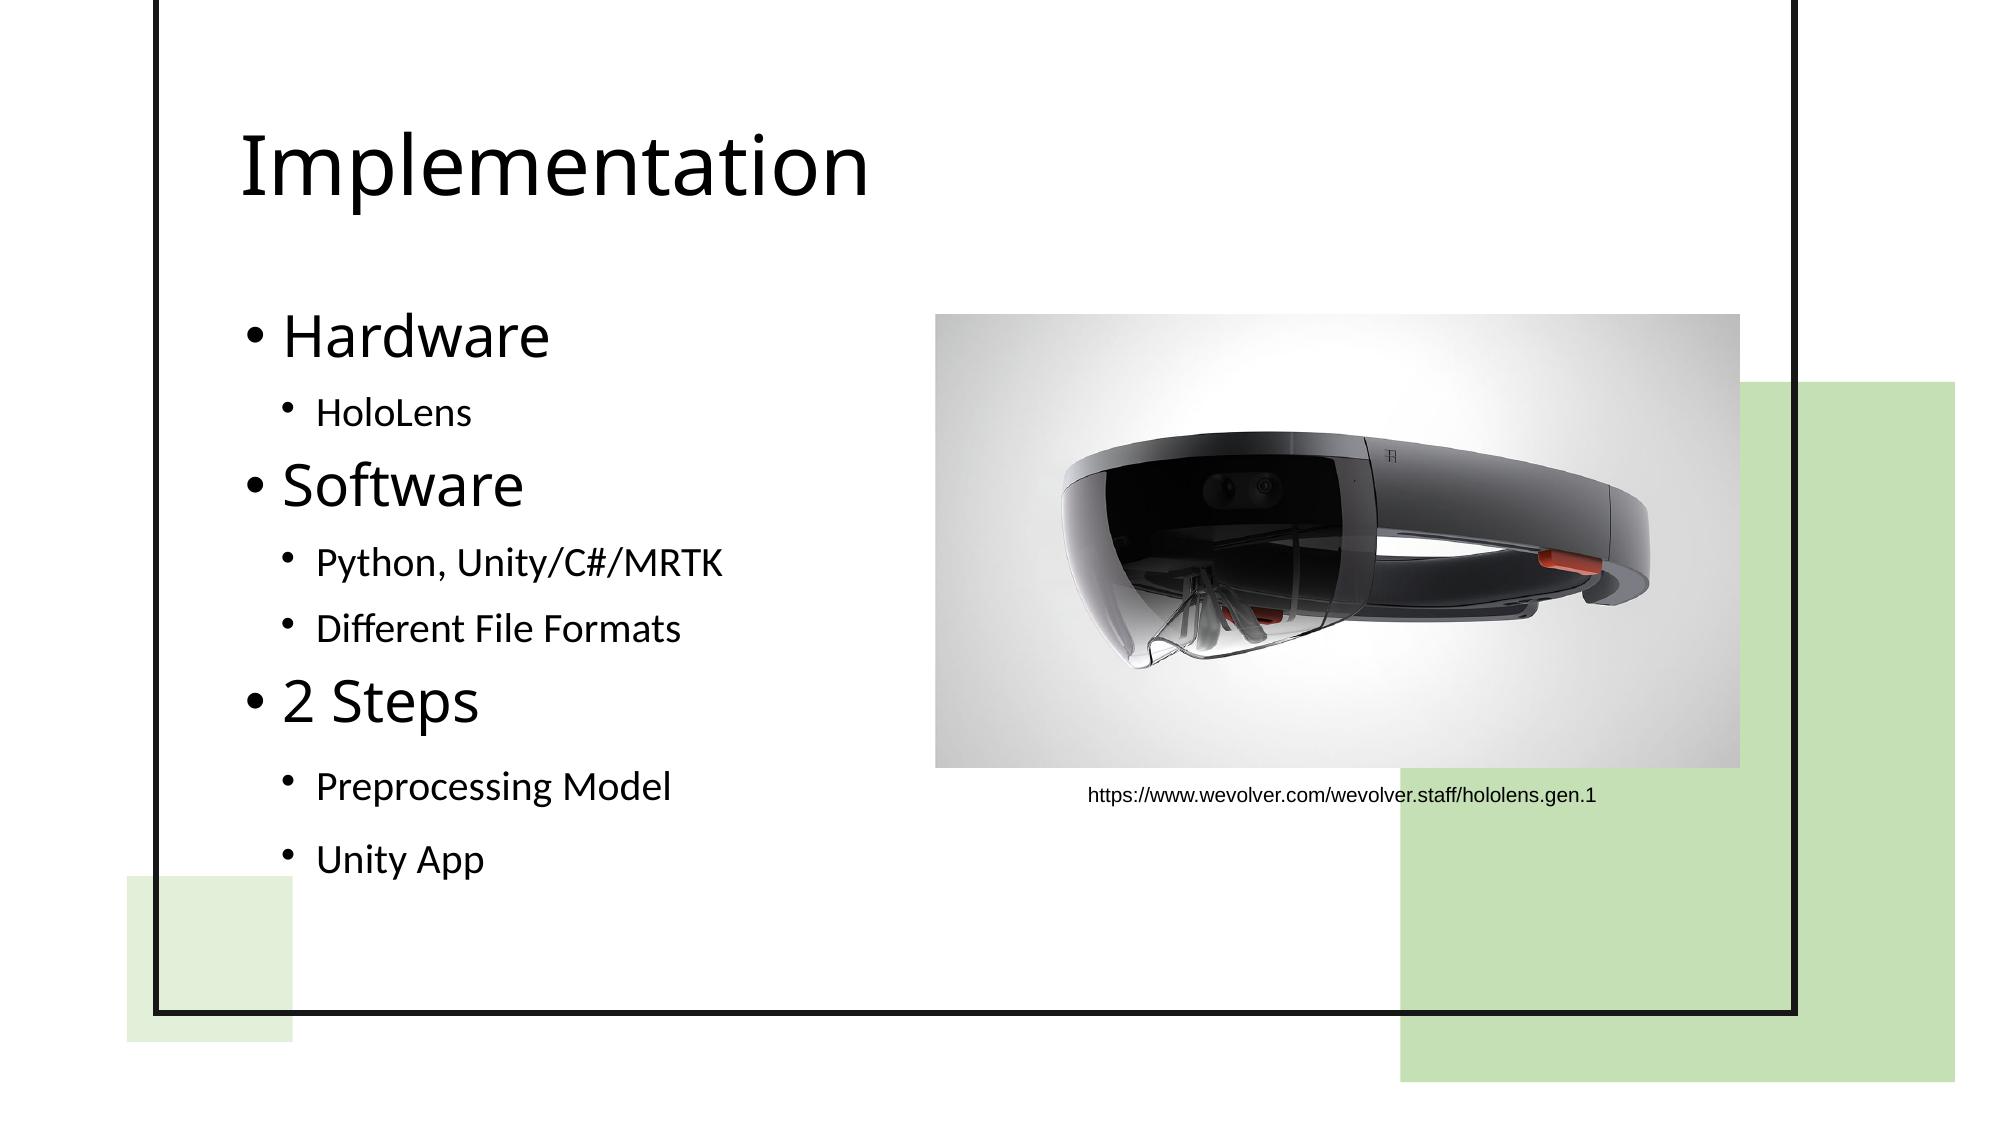

Implementation
Hardware
HoloLens
Software
Python, Unity/C#/MRTK
Different File Formats
2 Steps
Preprocessing Model
Unity App
https://www.wevolver.com/wevolver.staff/hololens.gen.1